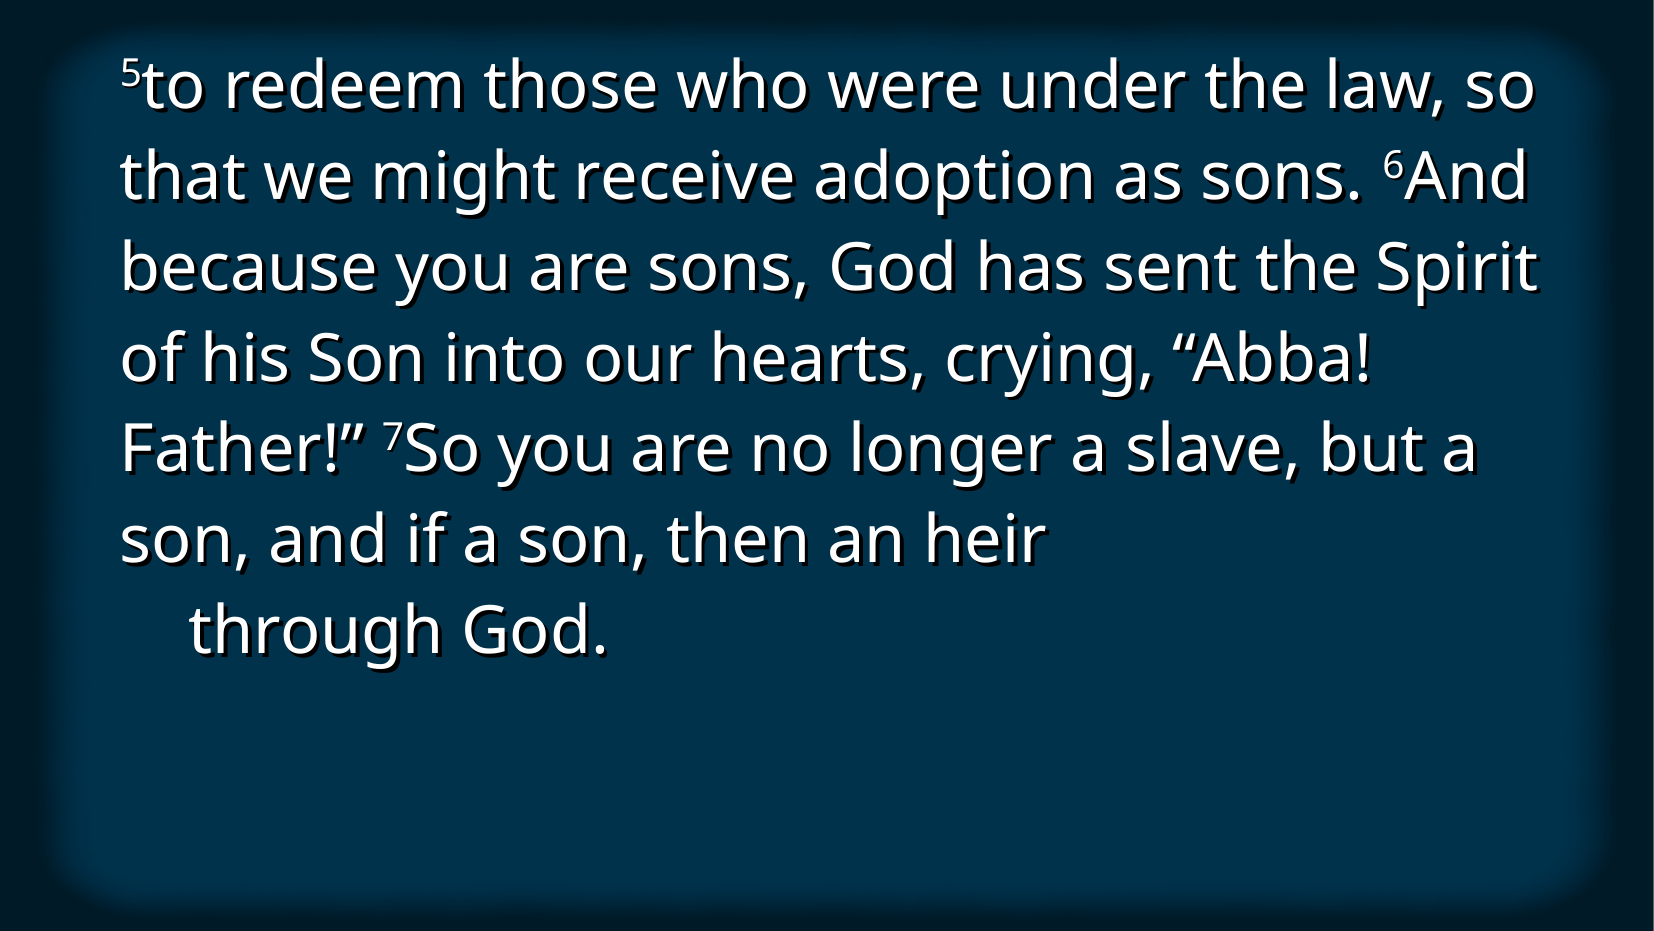

5to redeem those who were under the law, so that we might receive adoption as sons. 6And because you are sons, God has sent the Spirit of his Son into our hearts, crying, “Abba! Father!” 7So you are no longer a slave, but a son, and if a son, then an heir
 through God.